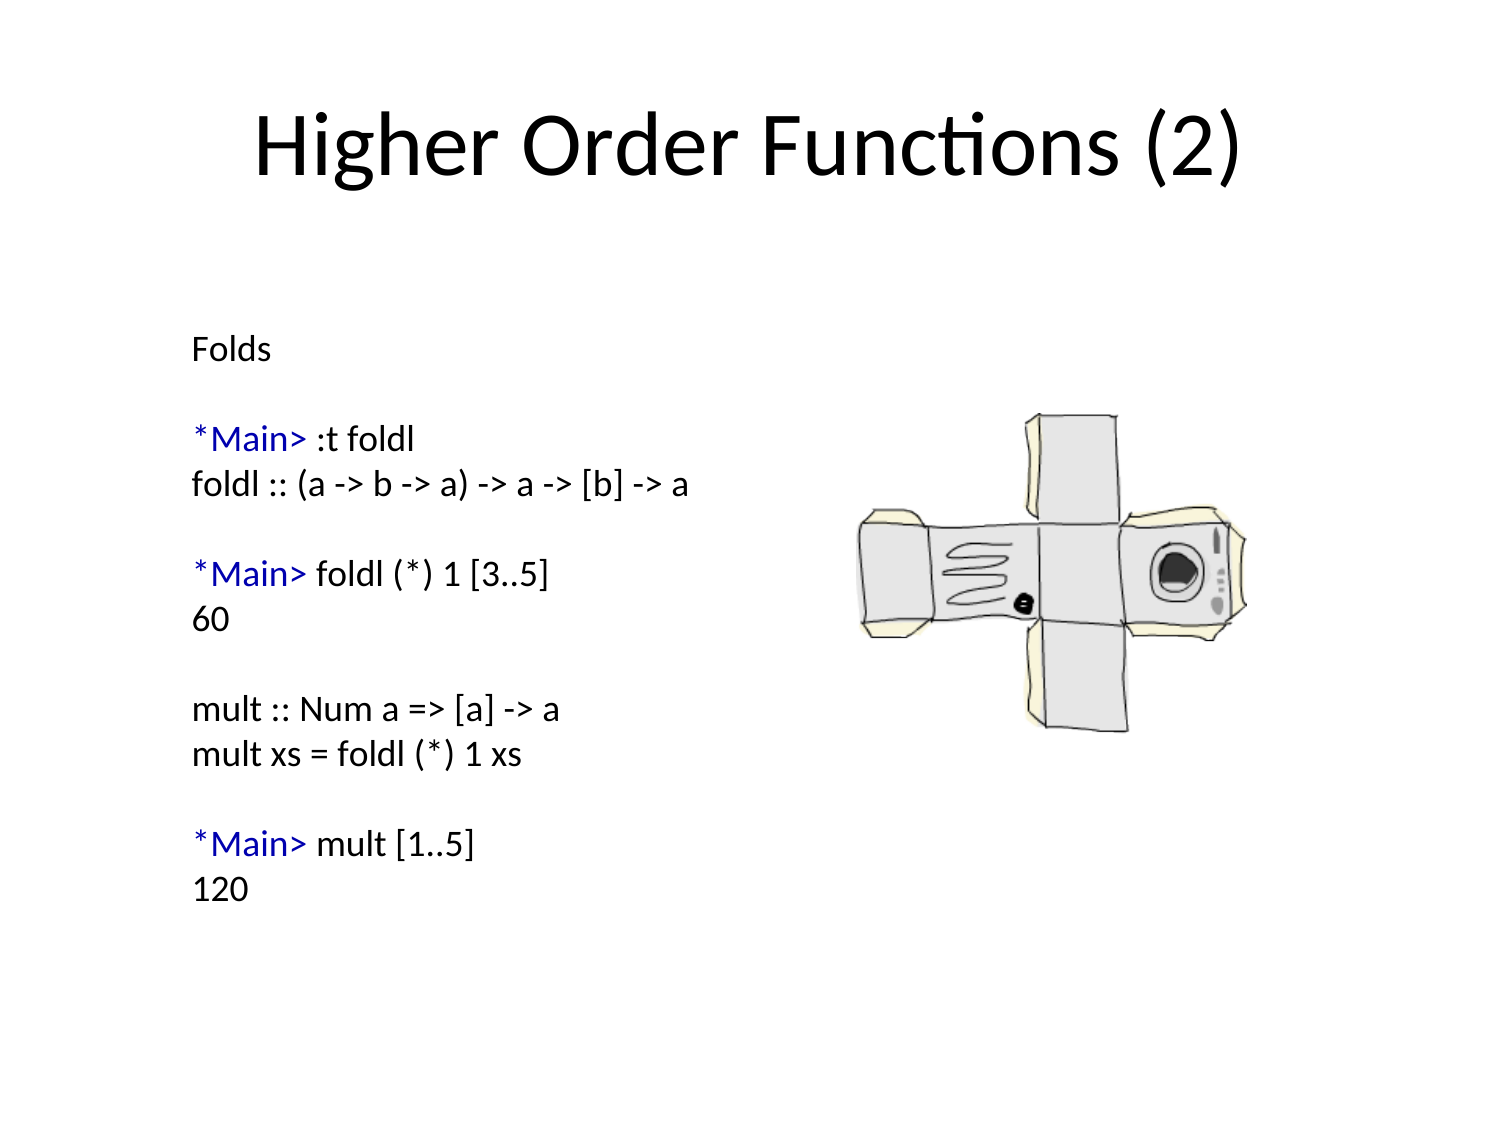

# Higher Order Functions (2)
Folds
*Main> :t foldl
foldl :: (a -> b -> a) -> a -> [b] -> a
*Main> foldl (*) 1 [3..5]
60
mult :: Num a => [a] -> a
mult xs = foldl (*) 1 xs
*Main> mult [1..5]
120